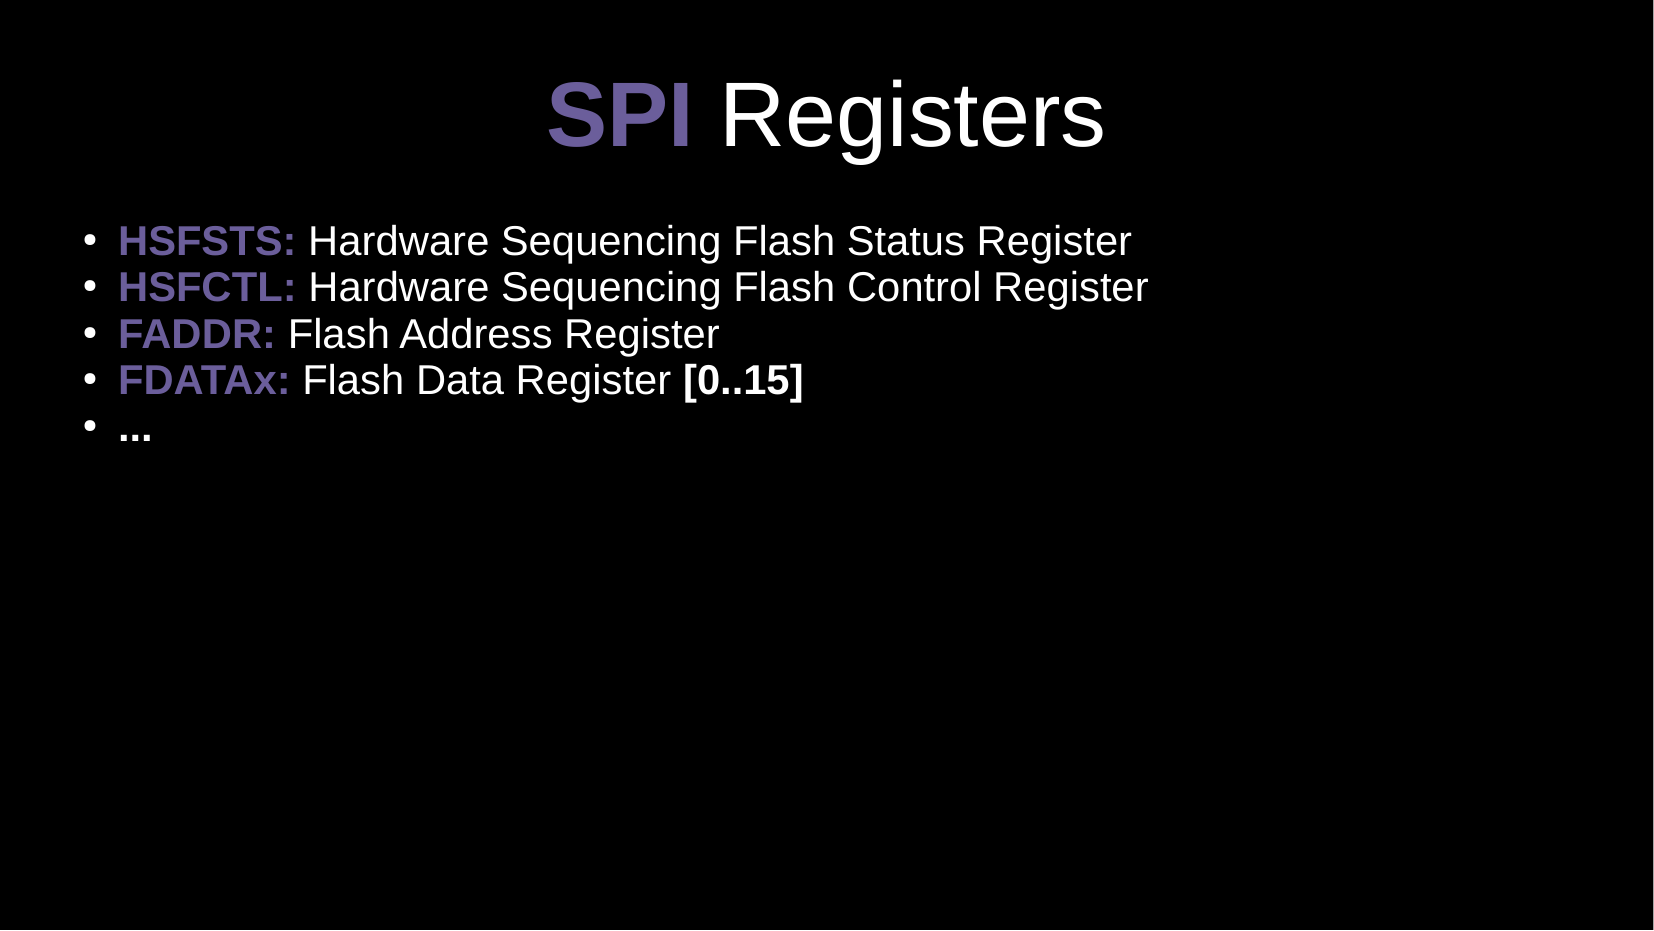

# SPI Registers
HSFSTS: Hardware Sequencing Flash Status Register
HSFCTL: Hardware Sequencing Flash Control Register
FADDR: Flash Address Register
FDATAx: Flash Data Register [0..15]
...